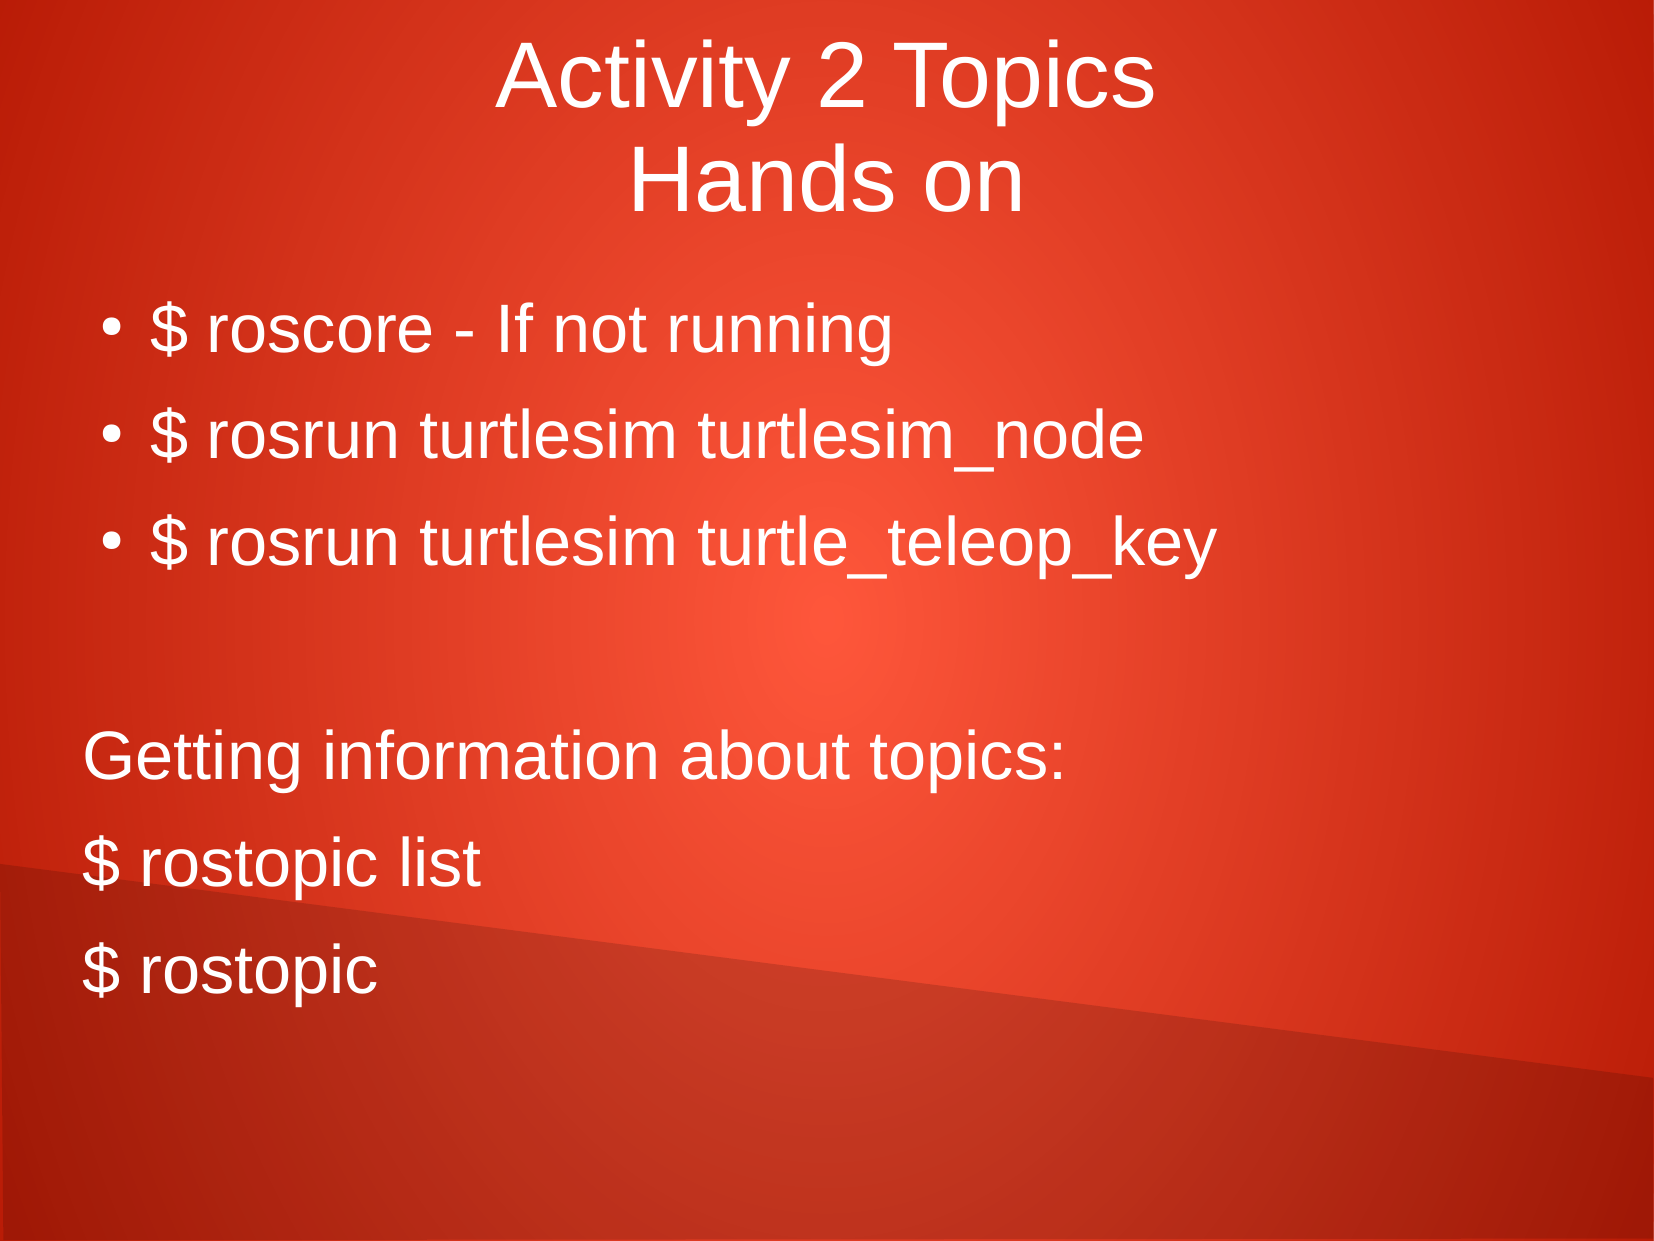

# Activity 2 Topics Hands on
$ roscore - If not running
$ rosrun turtlesim turtlesim_node
$ rosrun turtlesim turtle_teleop_key
Getting information about topics:
$ rostopic list
$ rostopic